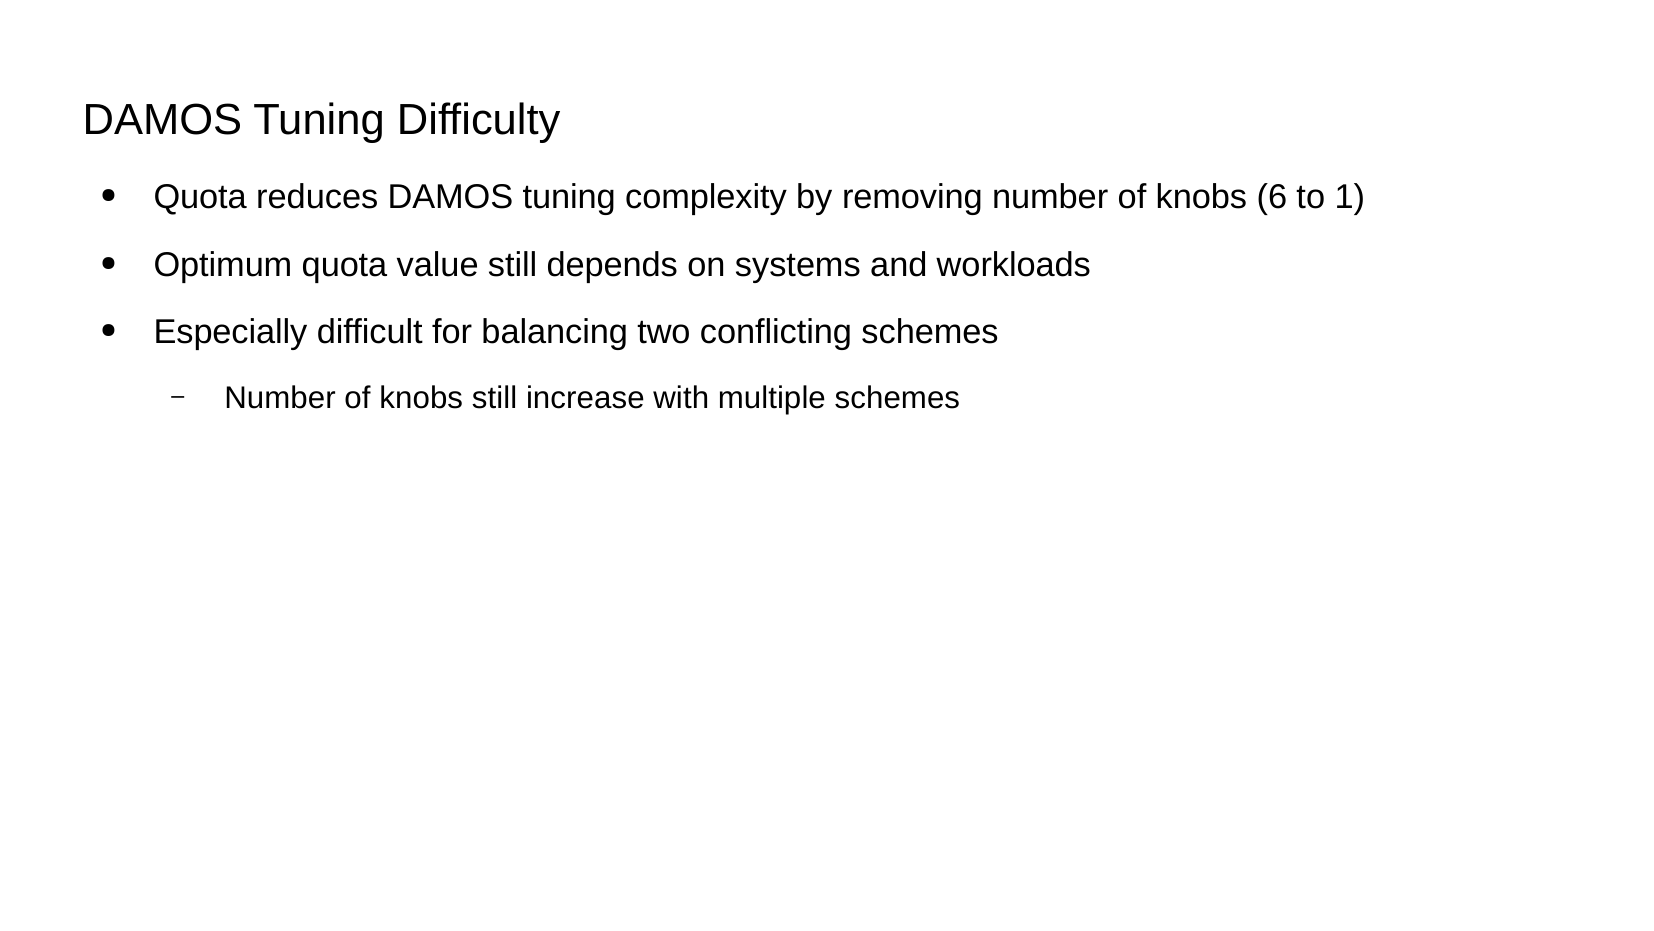

# DAMOS Tuning Difficulty
Quota reduces DAMOS tuning complexity by removing number of knobs (6 to 1)
Optimum quota value still depends on systems and workloads
Especially difficult for balancing two conflicting schemes
Number of knobs still increase with multiple schemes